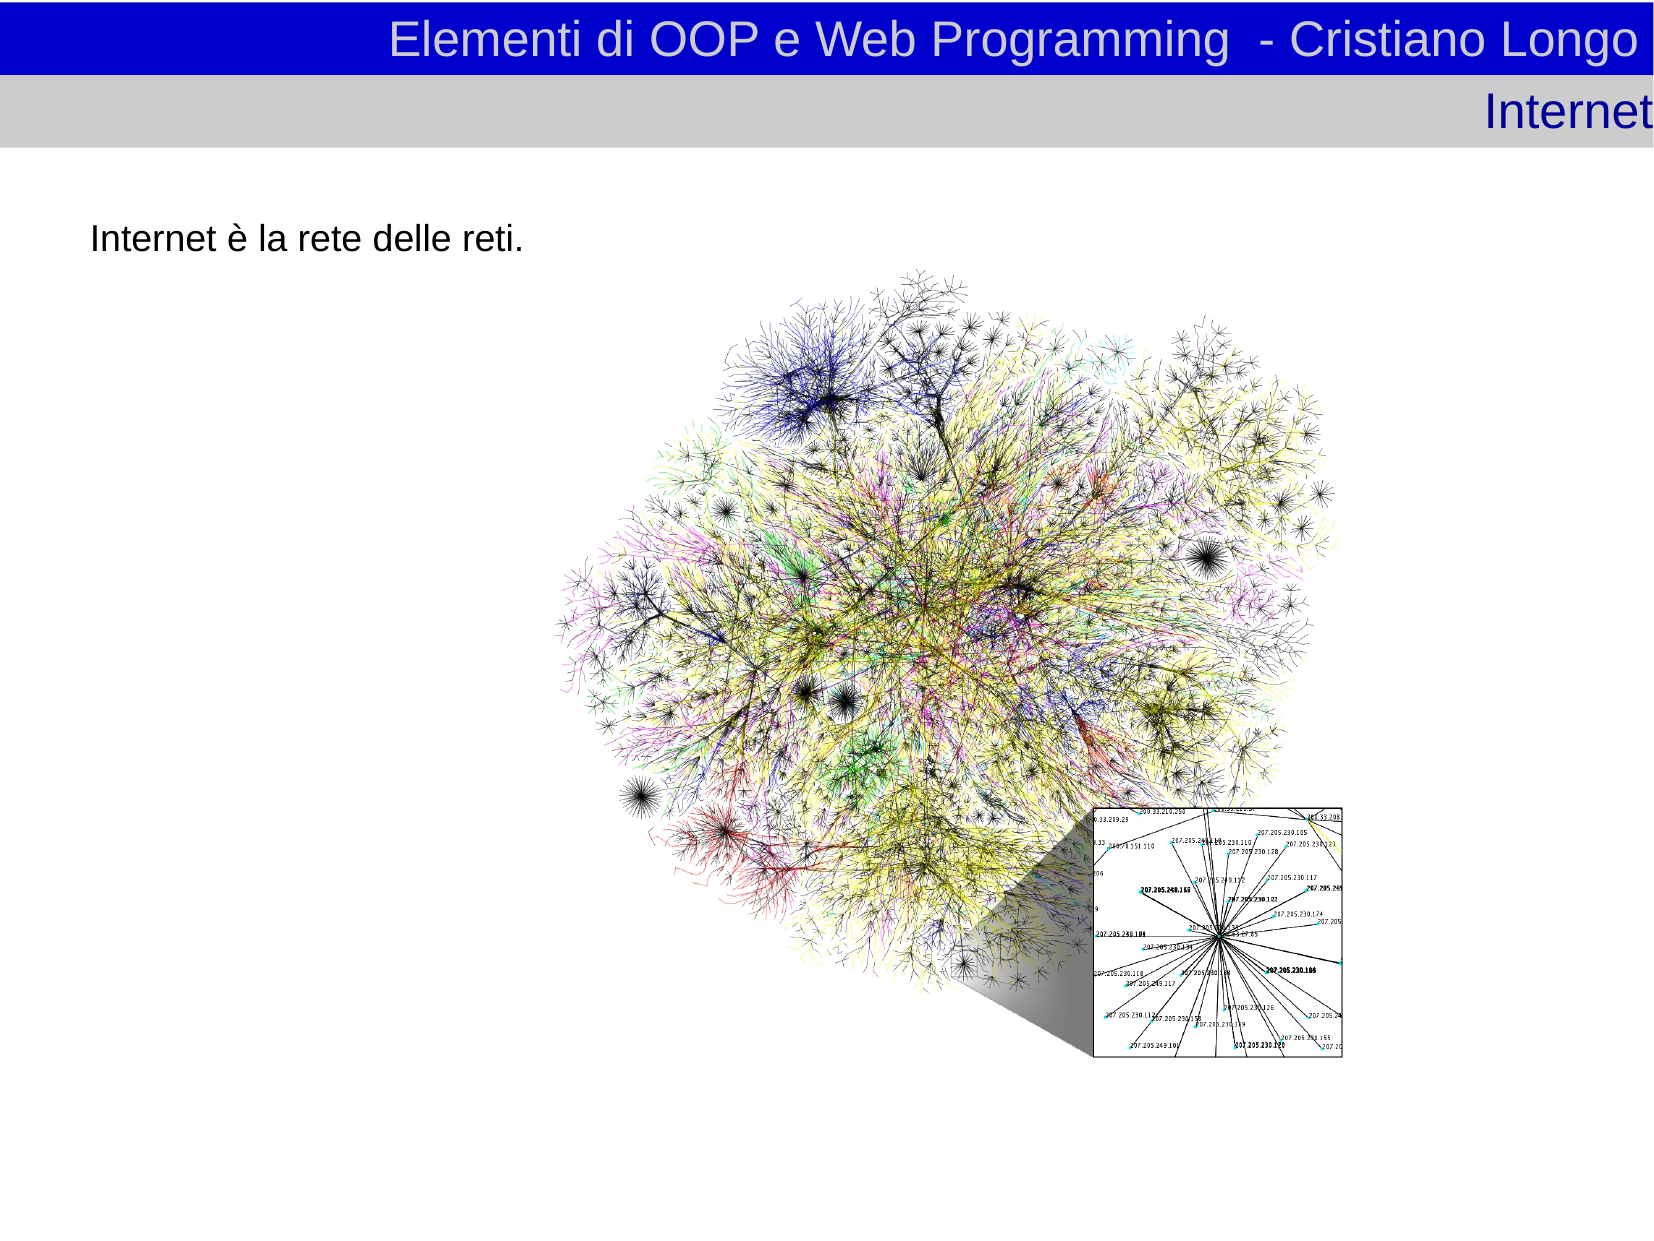

# Elementi di OOP e Web Programming - Cristiano Longo
Internet
Internet è la rete delle reti.
| Utente | Cane |
| --- | --- |
| alice | fuffy |
| charlie | doggy |
| charlie | pluto |
| bob | fuffy |